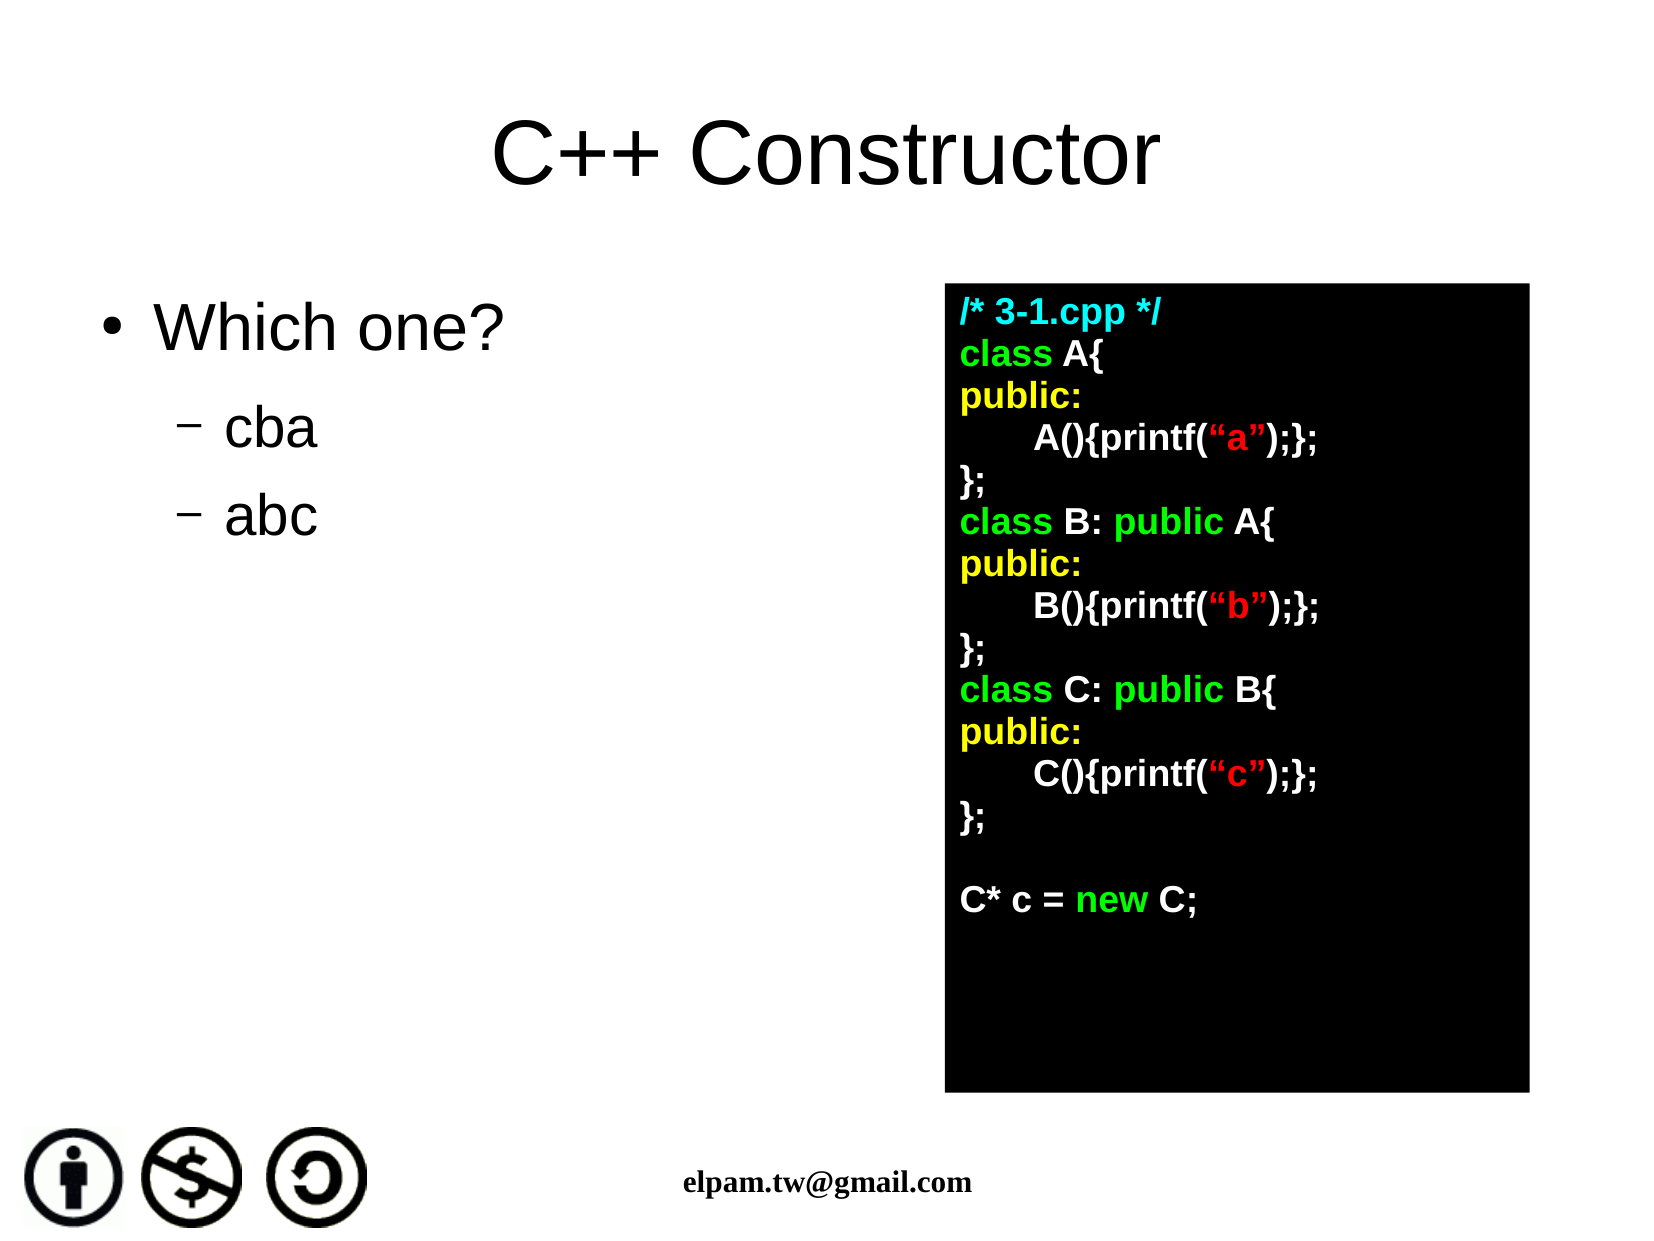

# C++ Constructor
/* 3-1.cpp */
class A{
public:
 A(){printf(“a”);};
};
class B: public A{
public:
 B(){printf(“b”);};
};
class C: public B{
public:
 C(){printf(“c”);};
};
C* c = new C;
Which one?
cba
abc